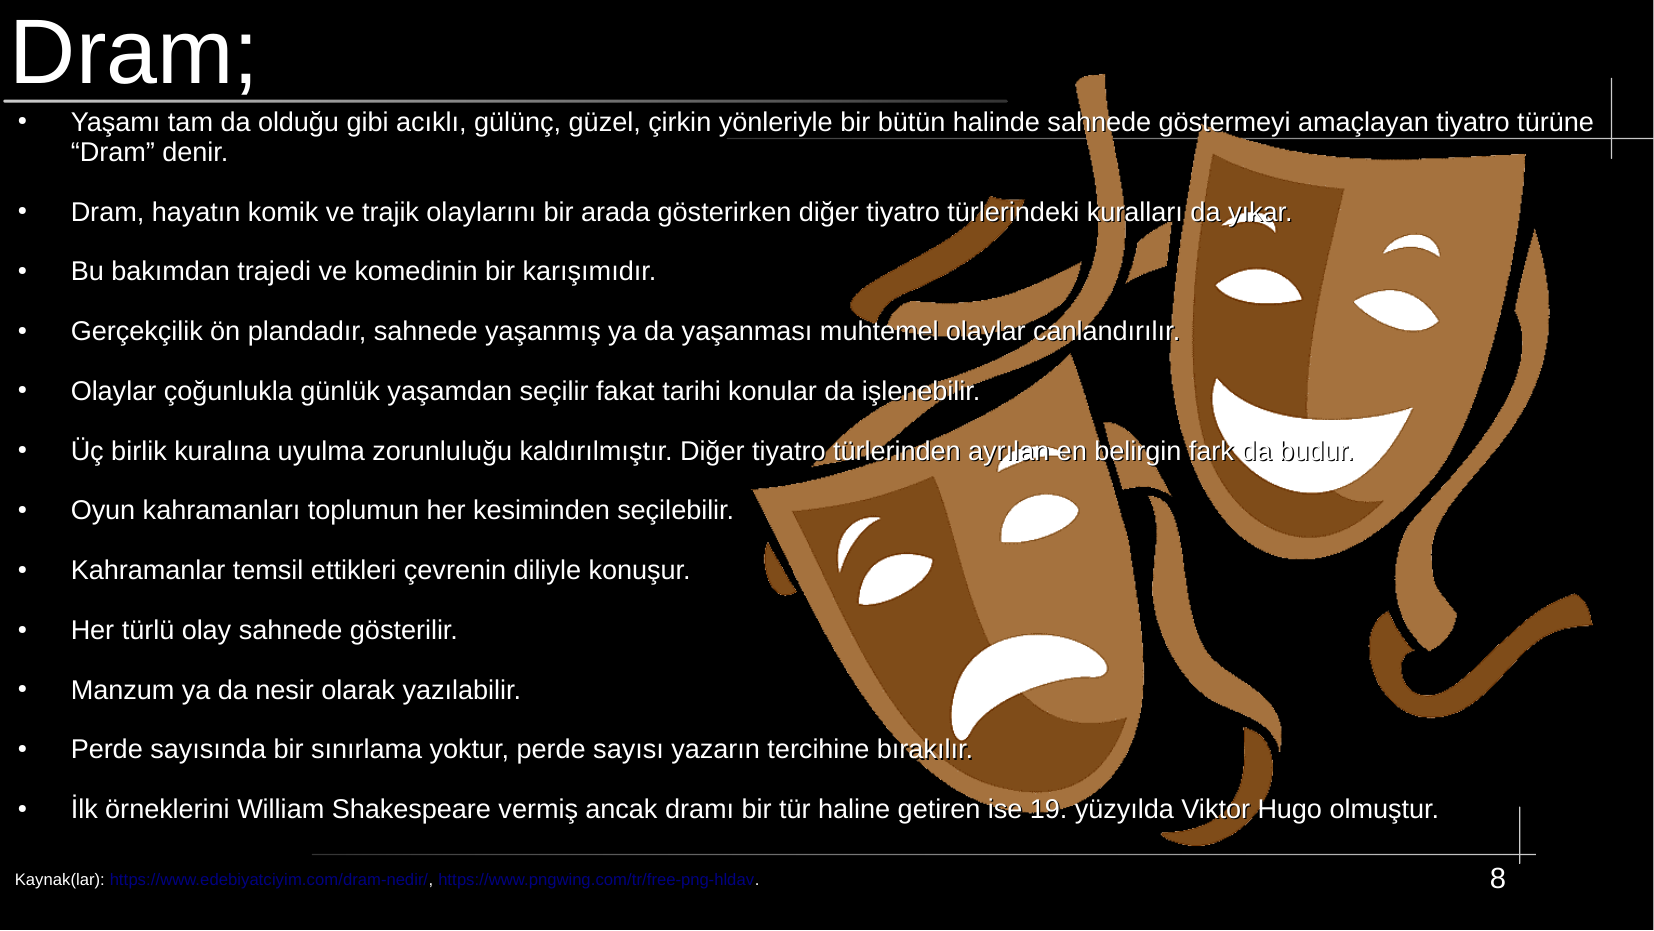

# Dram;
Yaşamı tam da olduğu gibi acıklı, gülünç, güzel, çirkin yönleriyle bir bütün halinde sahnede göstermeyi amaçlayan tiyatro türüne “Dram” denir.
Dram, hayatın komik ve trajik olaylarını bir arada gösterirken diğer tiyatro türlerindeki kuralları da yıkar.
Bu bakımdan trajedi ve komedinin bir karışımıdır.
Gerçekçilik ön plandadır, sahnede yaşanmış ya da yaşanması muhtemel olaylar canlandırılır.
Olaylar çoğunlukla günlük yaşamdan seçilir fakat tarihi konular da işlenebilir.
Üç birlik kuralına uyulma zorunluluğu kaldırılmıştır. Diğer tiyatro türlerinden ayrılan en belirgin fark da budur.
Oyun kahramanları toplumun her kesiminden seçilebilir.
Kahramanlar temsil ettikleri çevrenin diliyle konuşur.
Her türlü olay sahnede gösterilir.
Manzum ya da nesir olarak yazılabilir.
Perde sayısında bir sınırlama yoktur, perde sayısı yazarın tercihine bırakılır.
İlk örneklerini William Shakespeare vermiş ancak dramı bir tür haline getiren ise 19. yüzyılda Viktor Hugo olmuştur.
8
Kaynak(lar): https://www.edebiyatciyim.com/dram-nedir/, https://www.pngwing.com/tr/free-png-hldav.